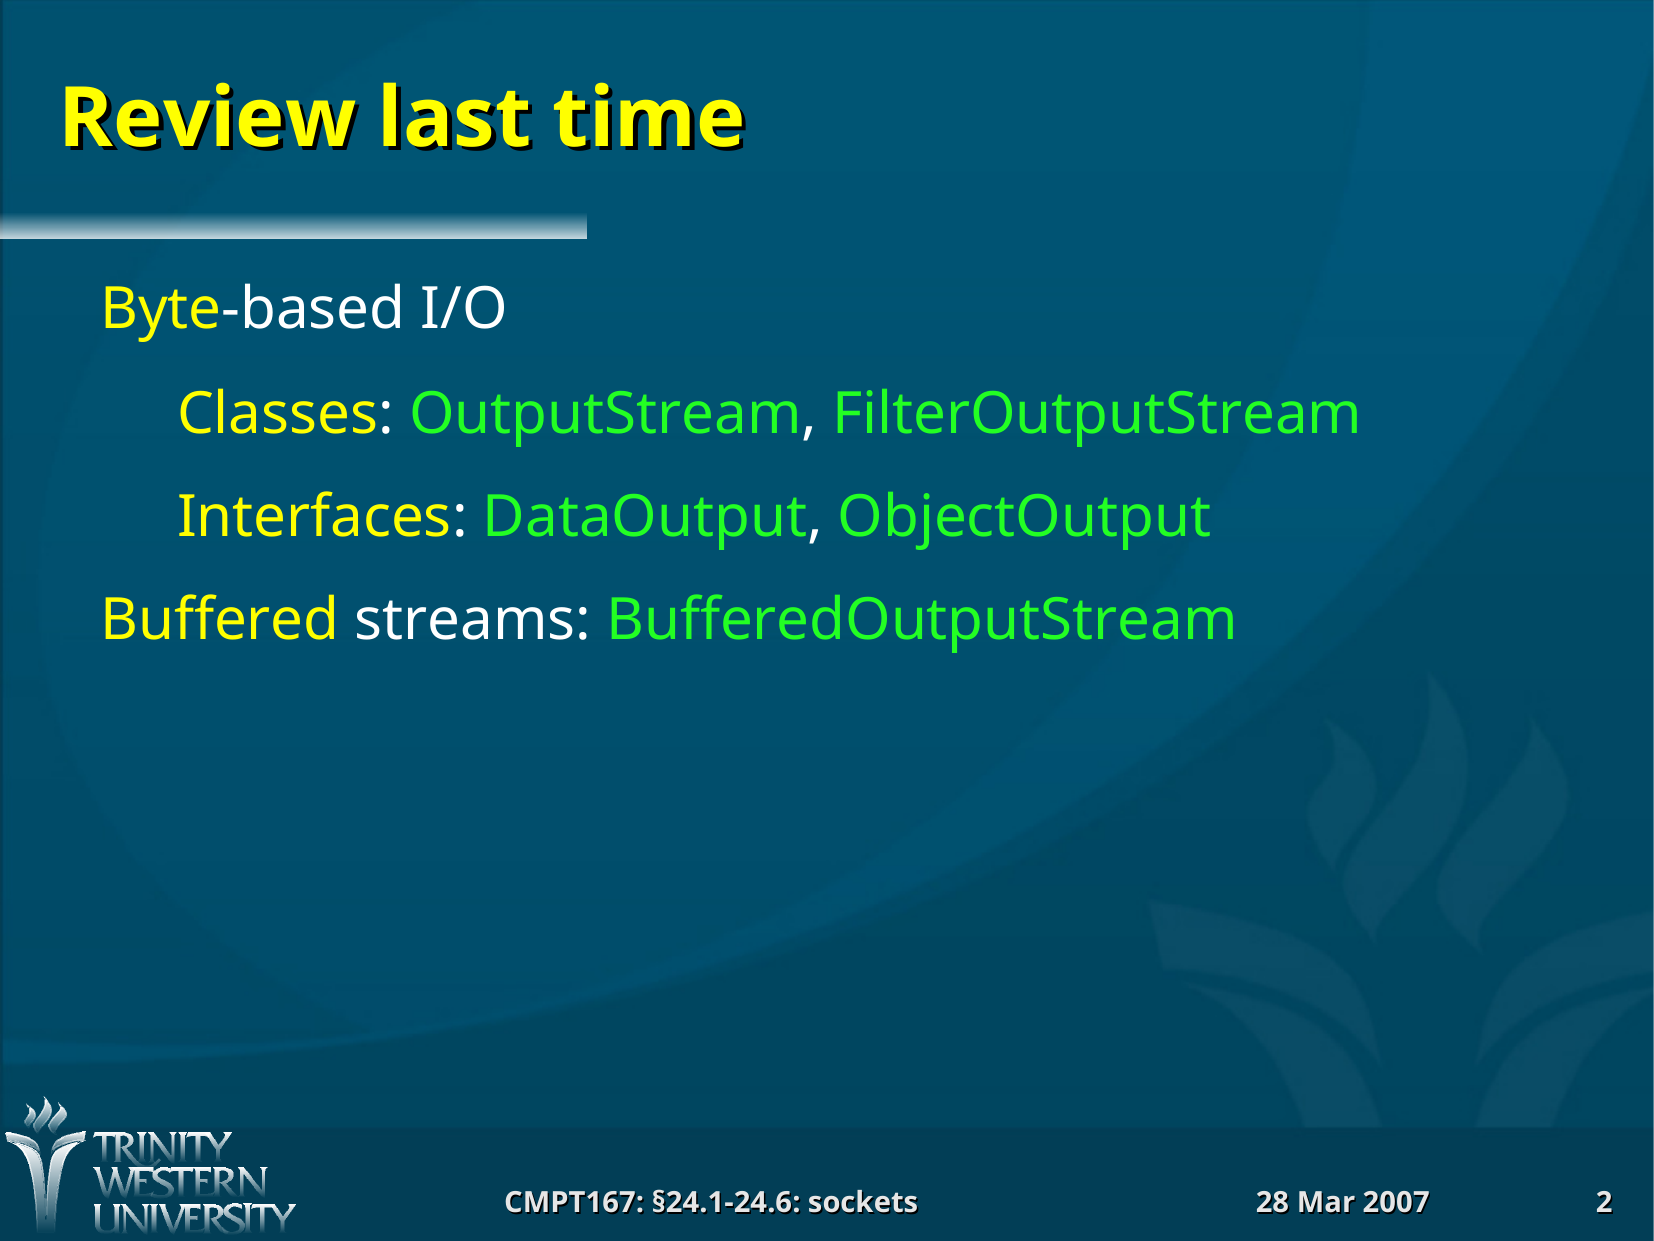

# Review last time
Byte-based I/O
Classes: OutputStream, FilterOutputStream
Interfaces: DataOutput, ObjectOutput
Buffered streams: BufferedOutputStream
CMPT167: §24.1-24.6: sockets
28 Mar 2007
2